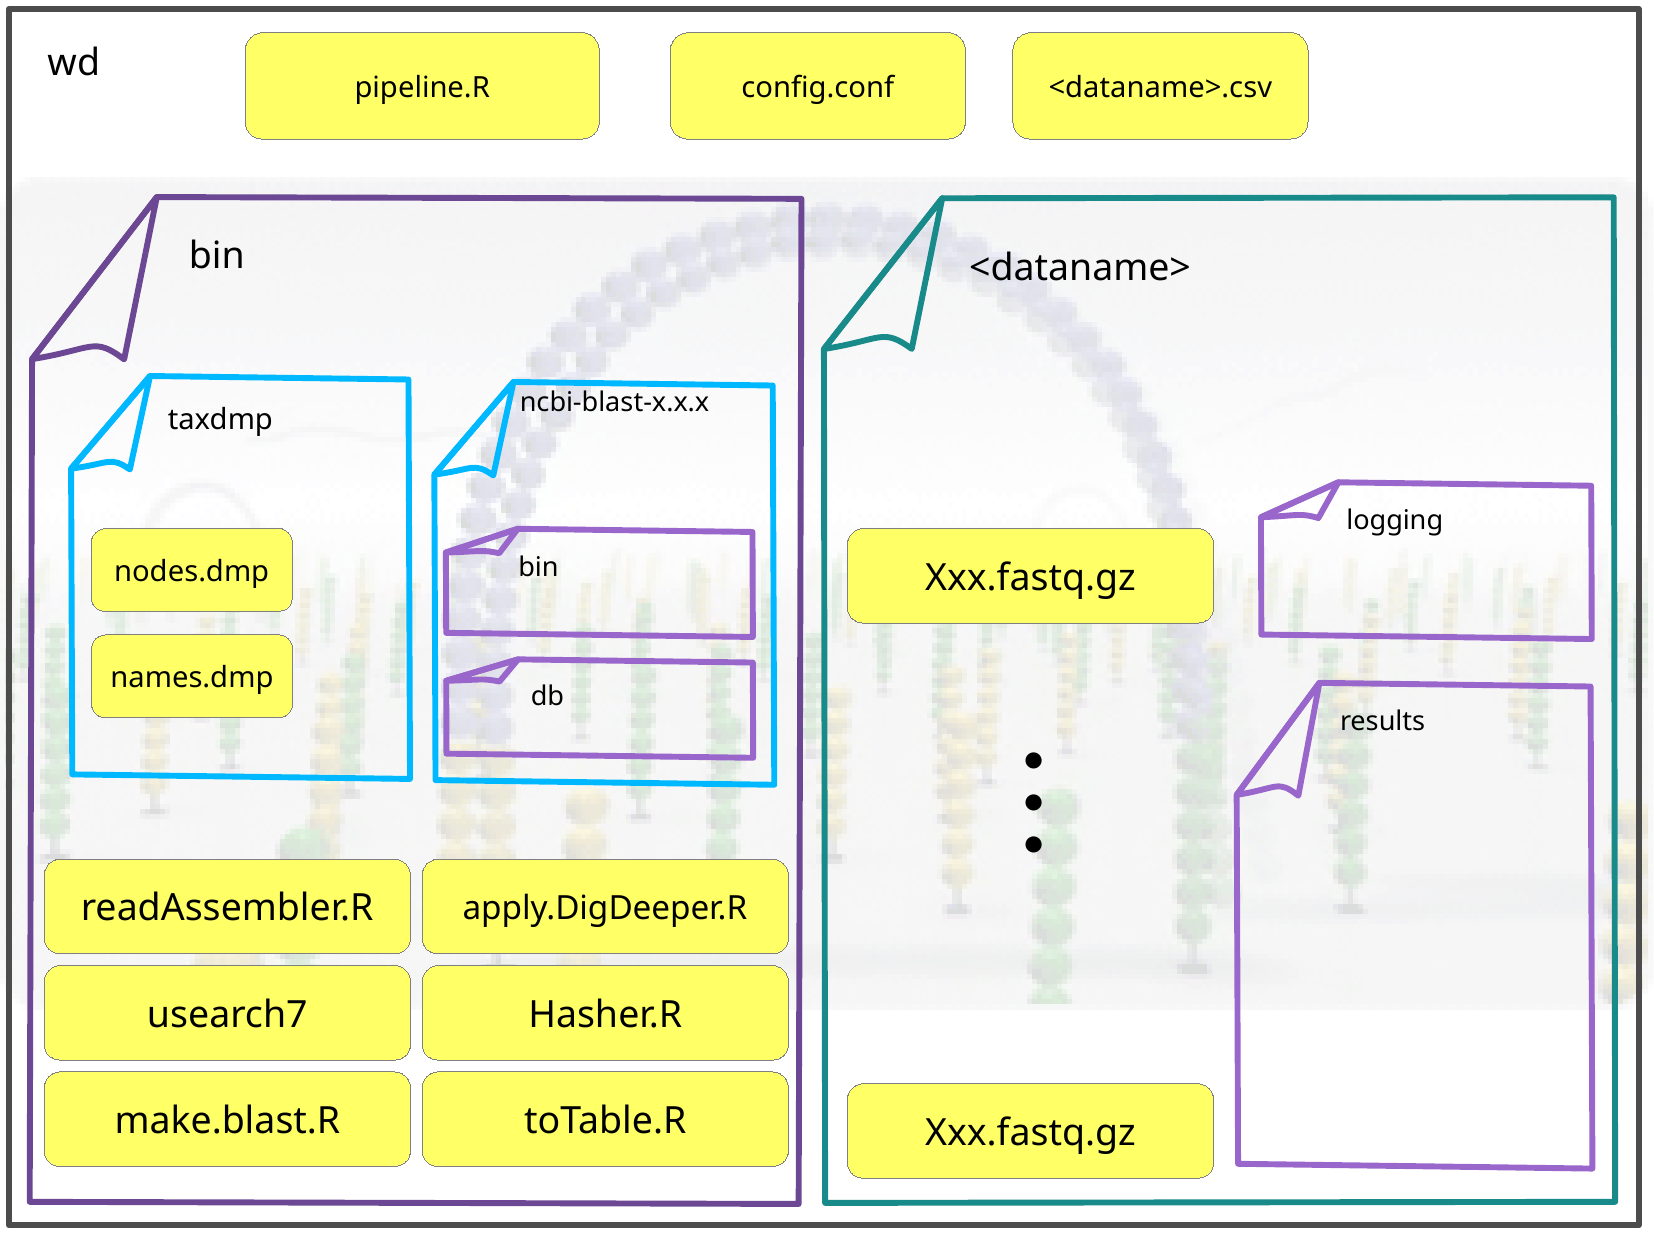

wd
pipeline.R
config.conf
<dataname>.csv
bin
<dataname>
ncbi-blast-x.x.x
taxdmp
logging
Xxx.fastq.gz
nodes.dmp
bin
names.dmp
db
results
●
●
●
readAssembler.R
apply.DigDeeper.R
usearch7
Hasher.R
make.blast.R
toTable.R
Xxx.fastq.gz